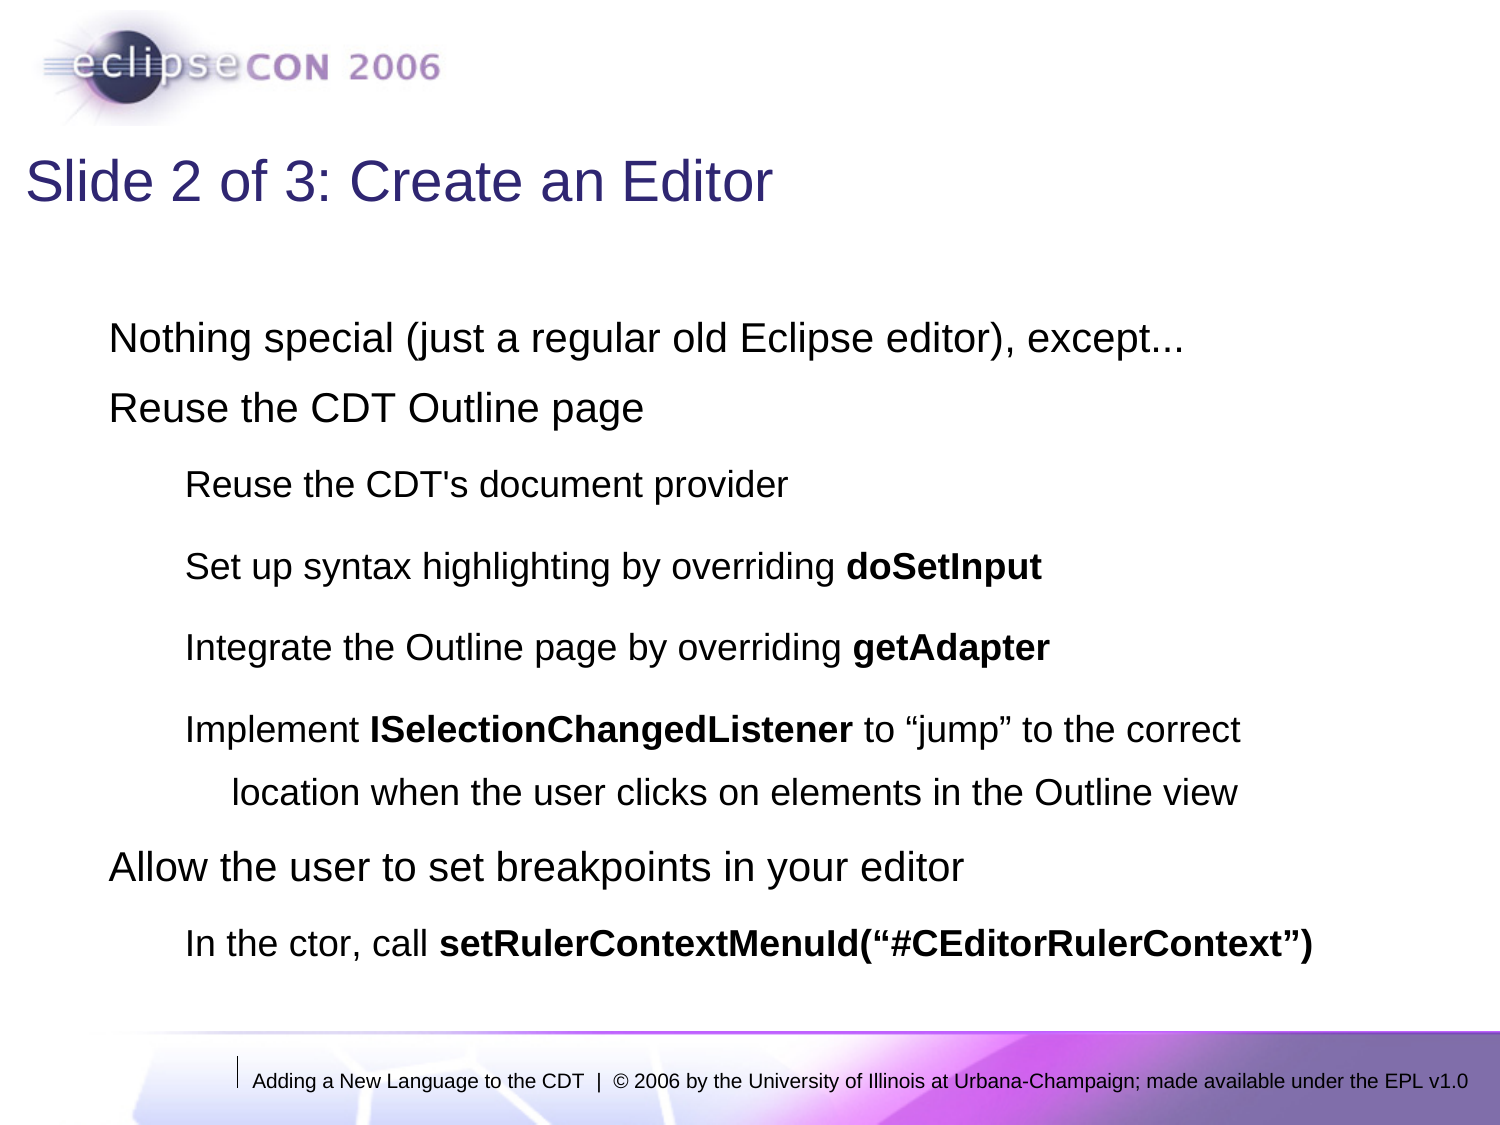

# Slide 2 of 3: Create an Editor
Nothing special (just a regular old Eclipse editor), except...
Reuse the CDT Outline page
Reuse the CDT's document provider
Set up syntax highlighting by overriding doSetInput
Integrate the Outline page by overriding getAdapter
Implement ISelectionChangedListener to “jump” to the correct location when the user clicks on elements in the Outline view
Allow the user to set breakpoints in your editor
In the ctor, call setRulerContextMenuId(“#CEditorRulerContext”)